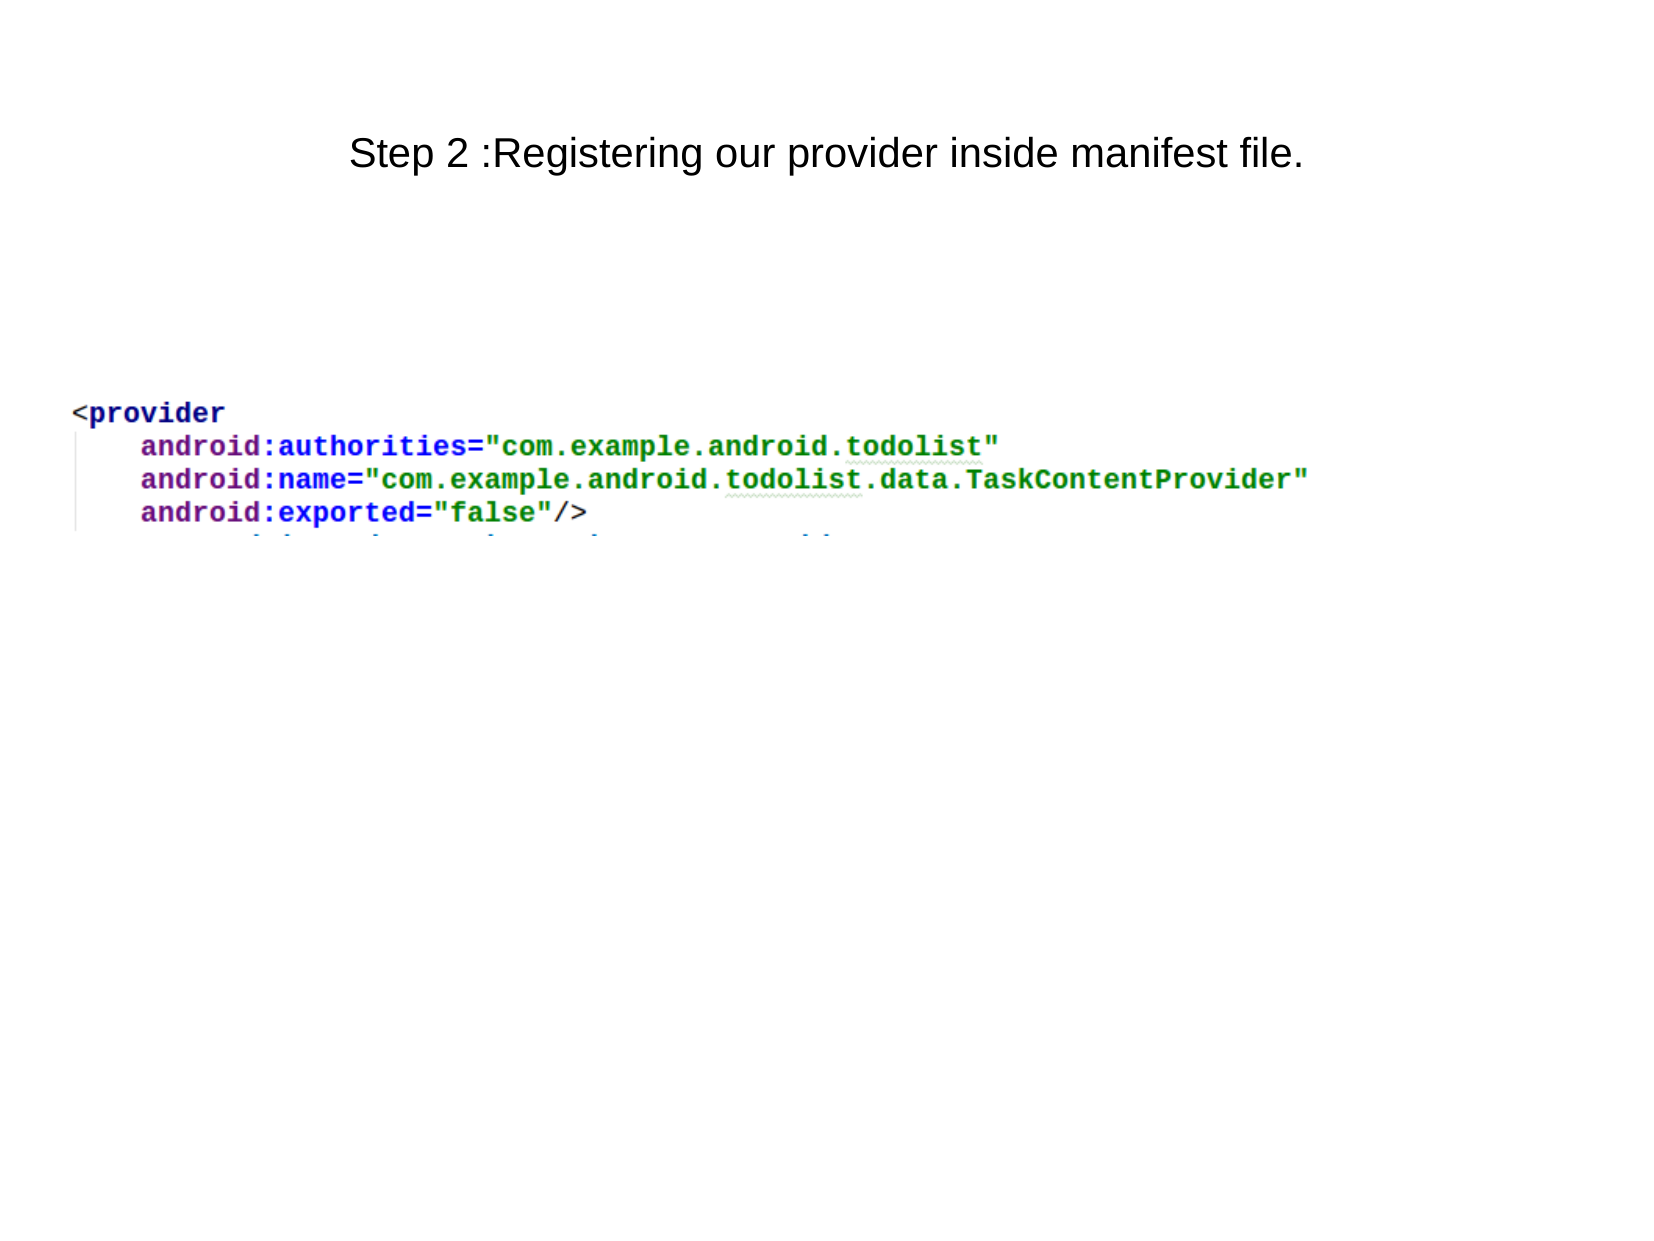

# Step 2 :Registering our provider inside manifest file.